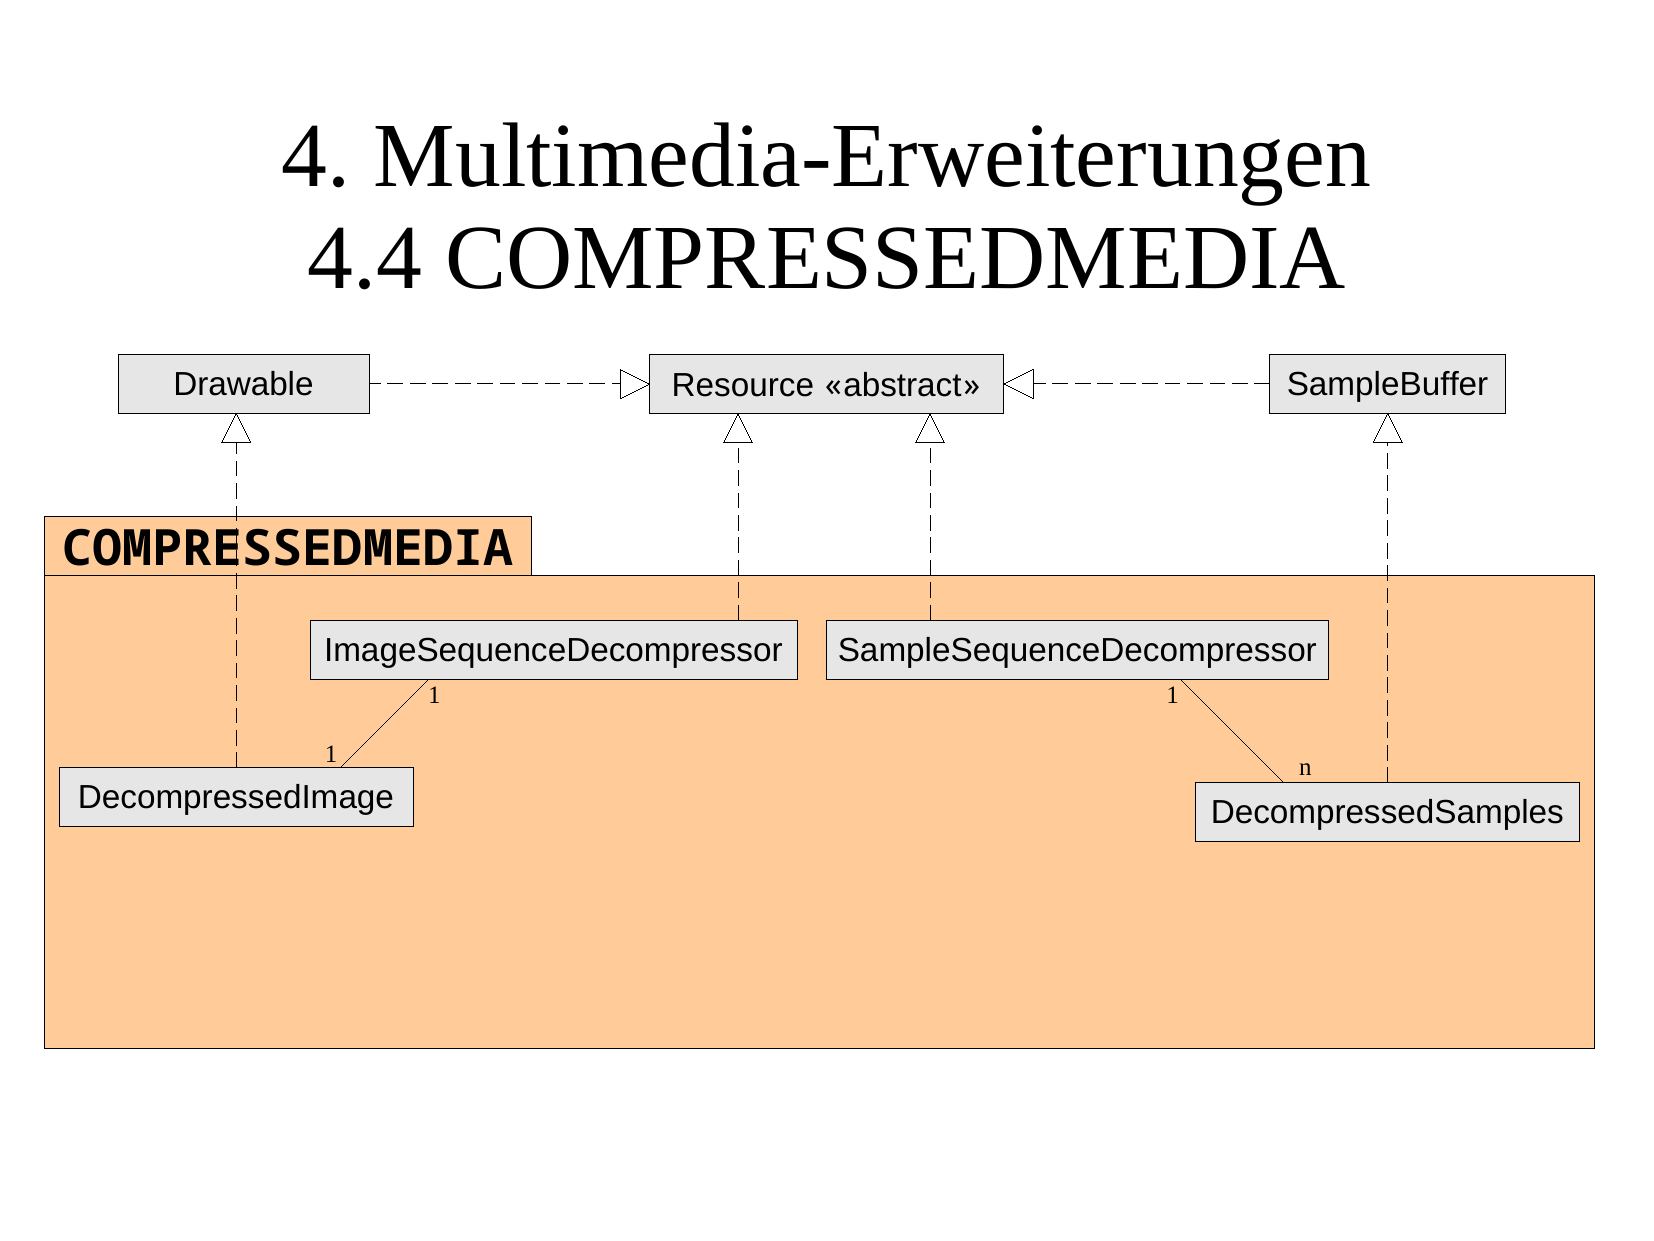

# 4. Multimedia-Erweiterungen 4.4 COMPRESSEDMEDIA
Drawable
Resource «abstract»
SampleBuffer
COMPRESSEDMEDIA
ImageSequenceDecompressor
SampleSequenceDecompressor
1
1
1
n
DecompressedImage
DecompressedSamples